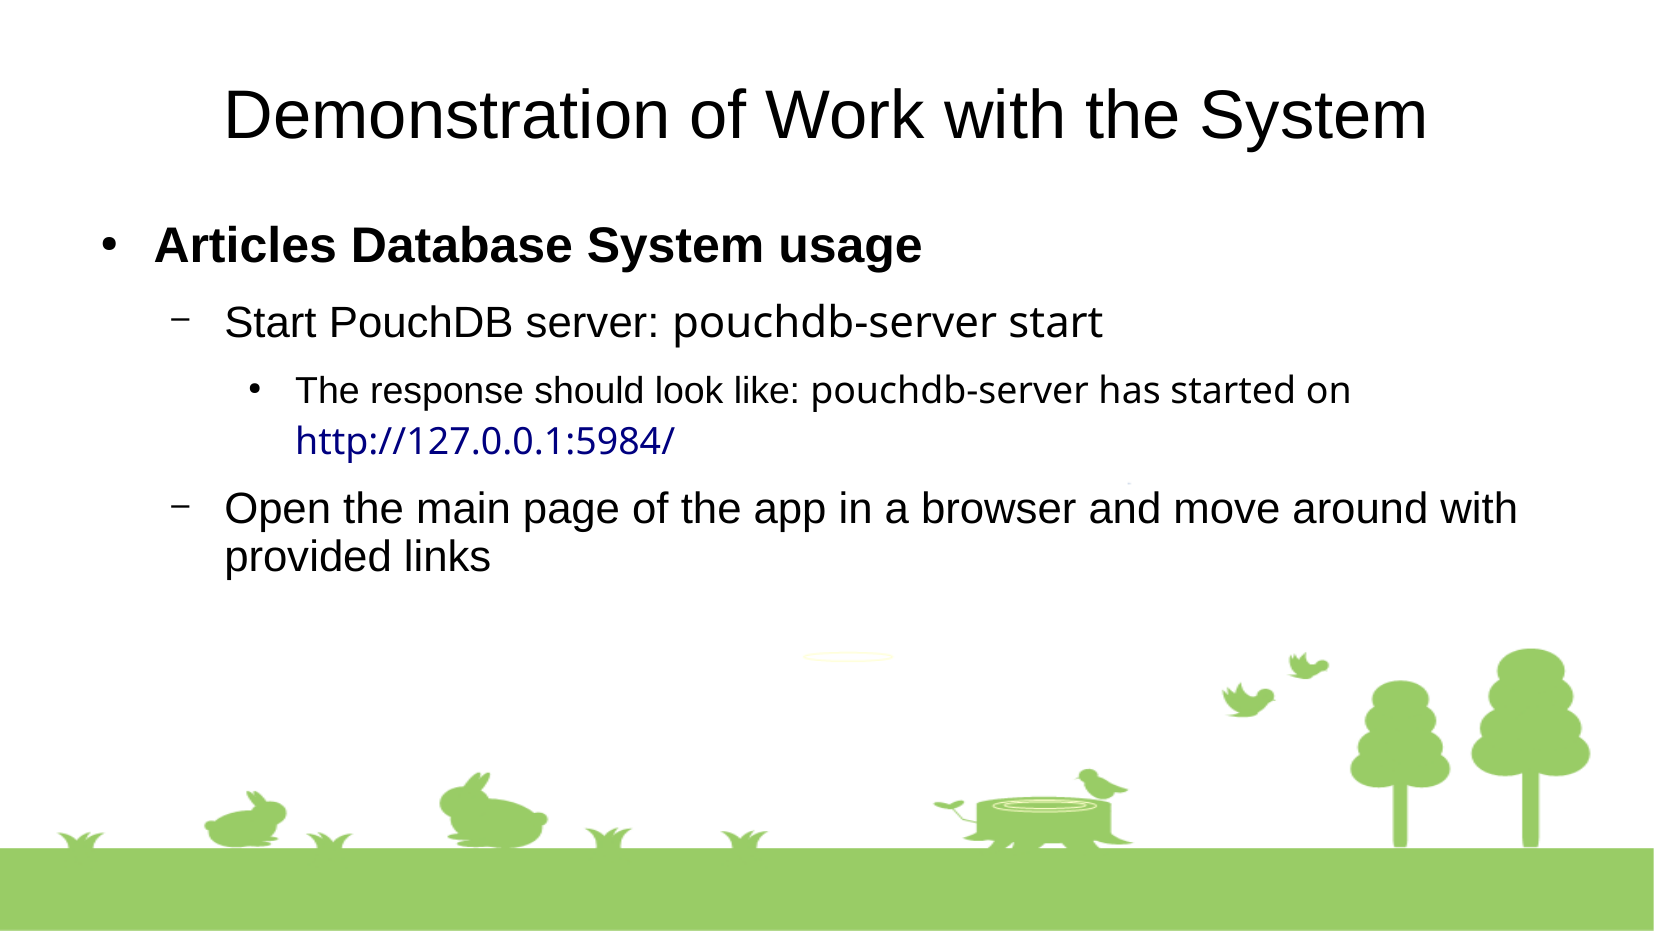

# Demonstration of Work with the System
Articles Database System usage
Start PouchDB server: pouchdb-server start
The response should look like: pouchdb-server has started on http://127.0.0.1:5984/
Open the main page of the app in a browser and move around with provided links